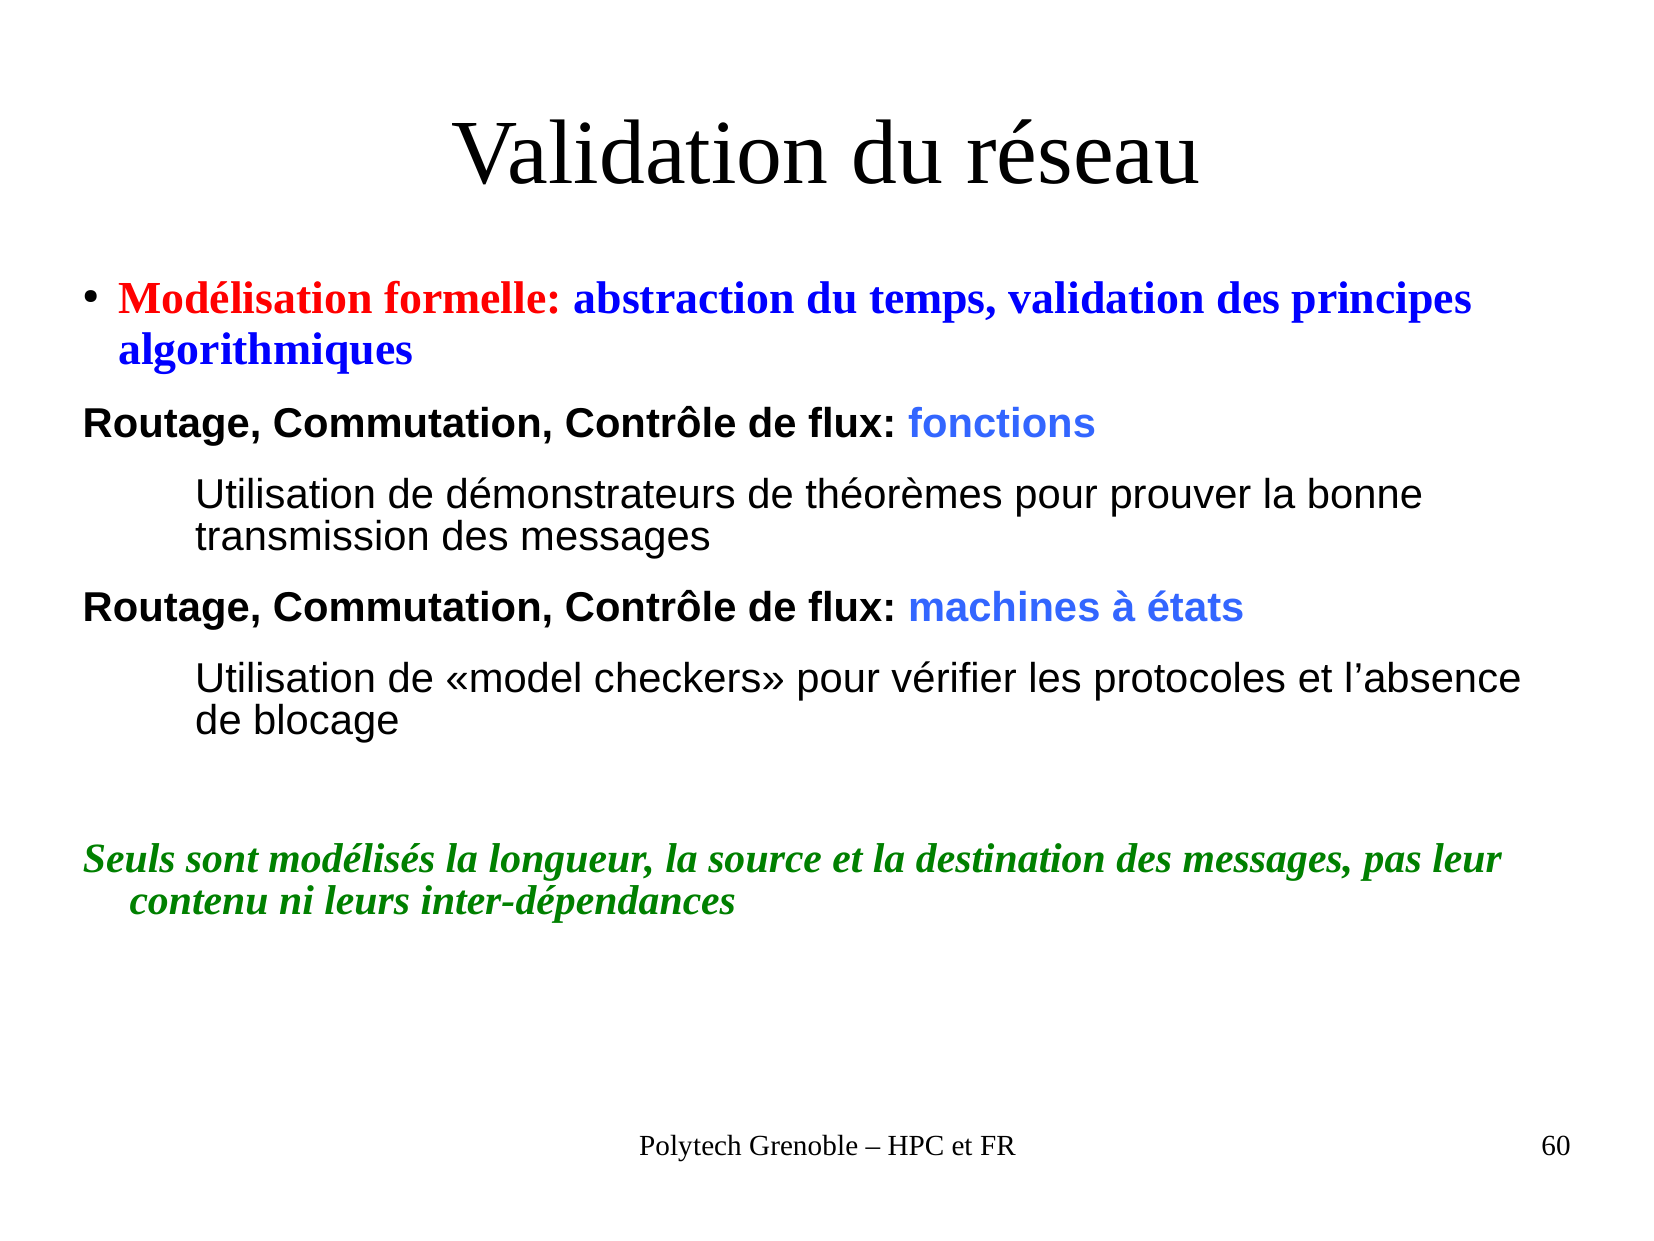

# Validation du réseau
Modélisation formelle: abstraction du temps, validation des principes algorithmiques
Routage, Commutation, Contrôle de flux: fonctions
 	Utilisation de démonstrateurs de théorèmes pour prouver la bonne transmission des messages
Routage, Commutation, Contrôle de flux: machines à états
 	Utilisation de «model checkers» pour vérifier les protocoles et l’absence de blocage
Seuls sont modélisés la longueur, la source et la destination des messages, pas leur contenu ni leurs inter-dépendances
Matthieu PAYET
60